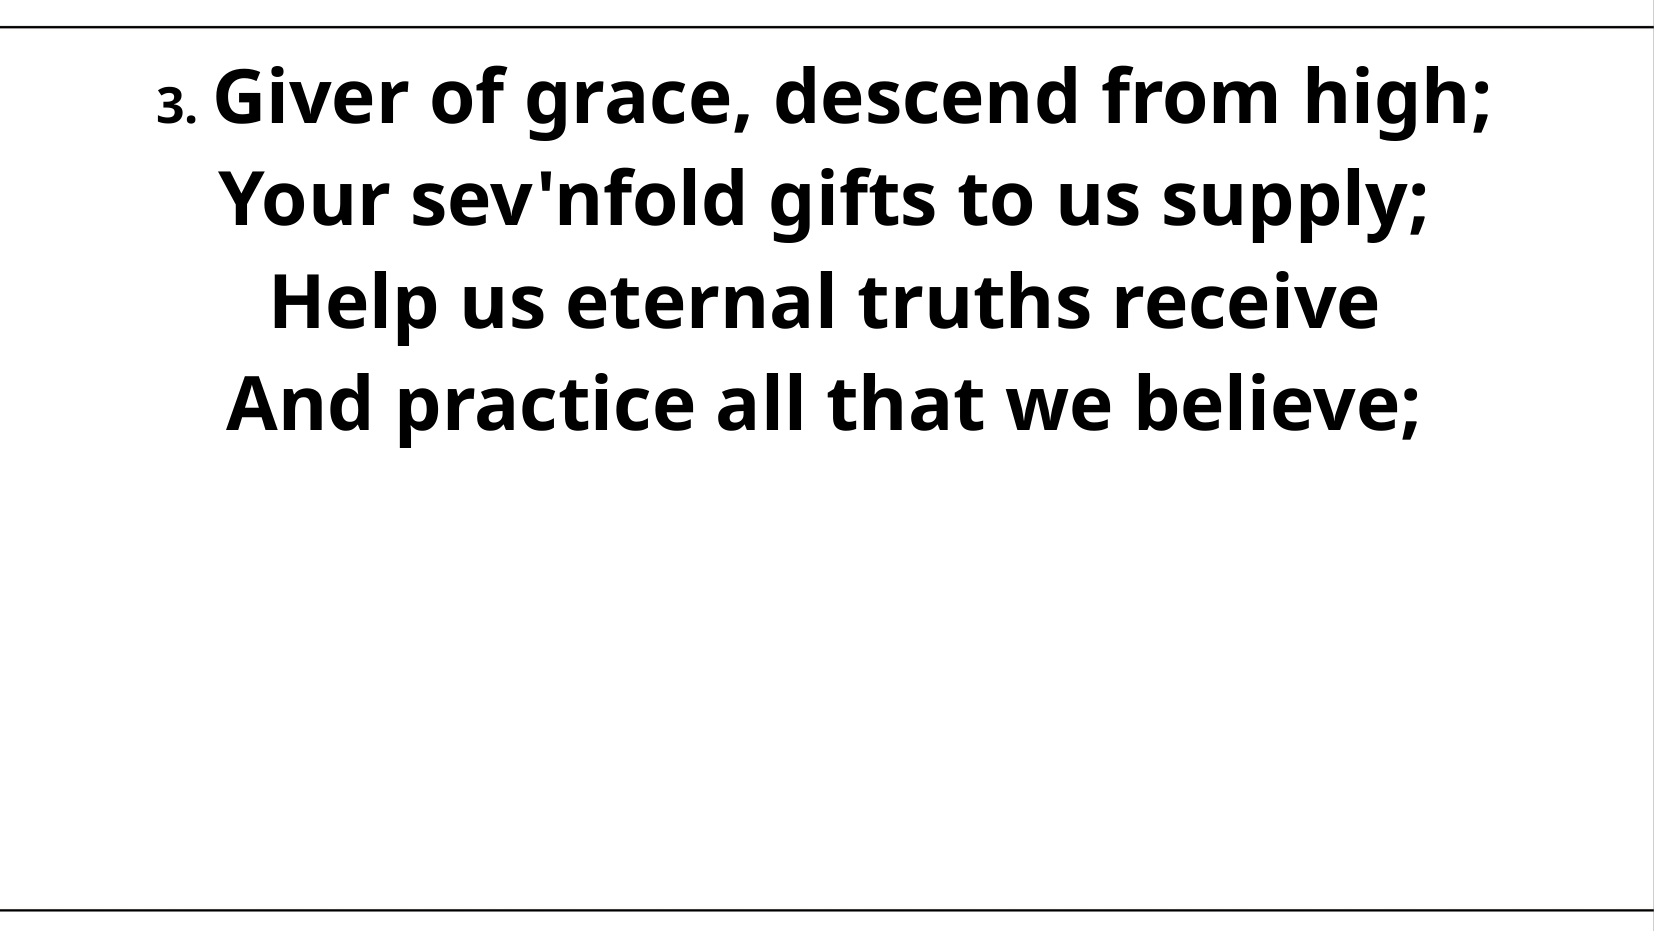

3. Giver of grace, descend from high;
Your sev'nfold gifts to us supply;
Help us eternal truths receive
And practice all that we believe;